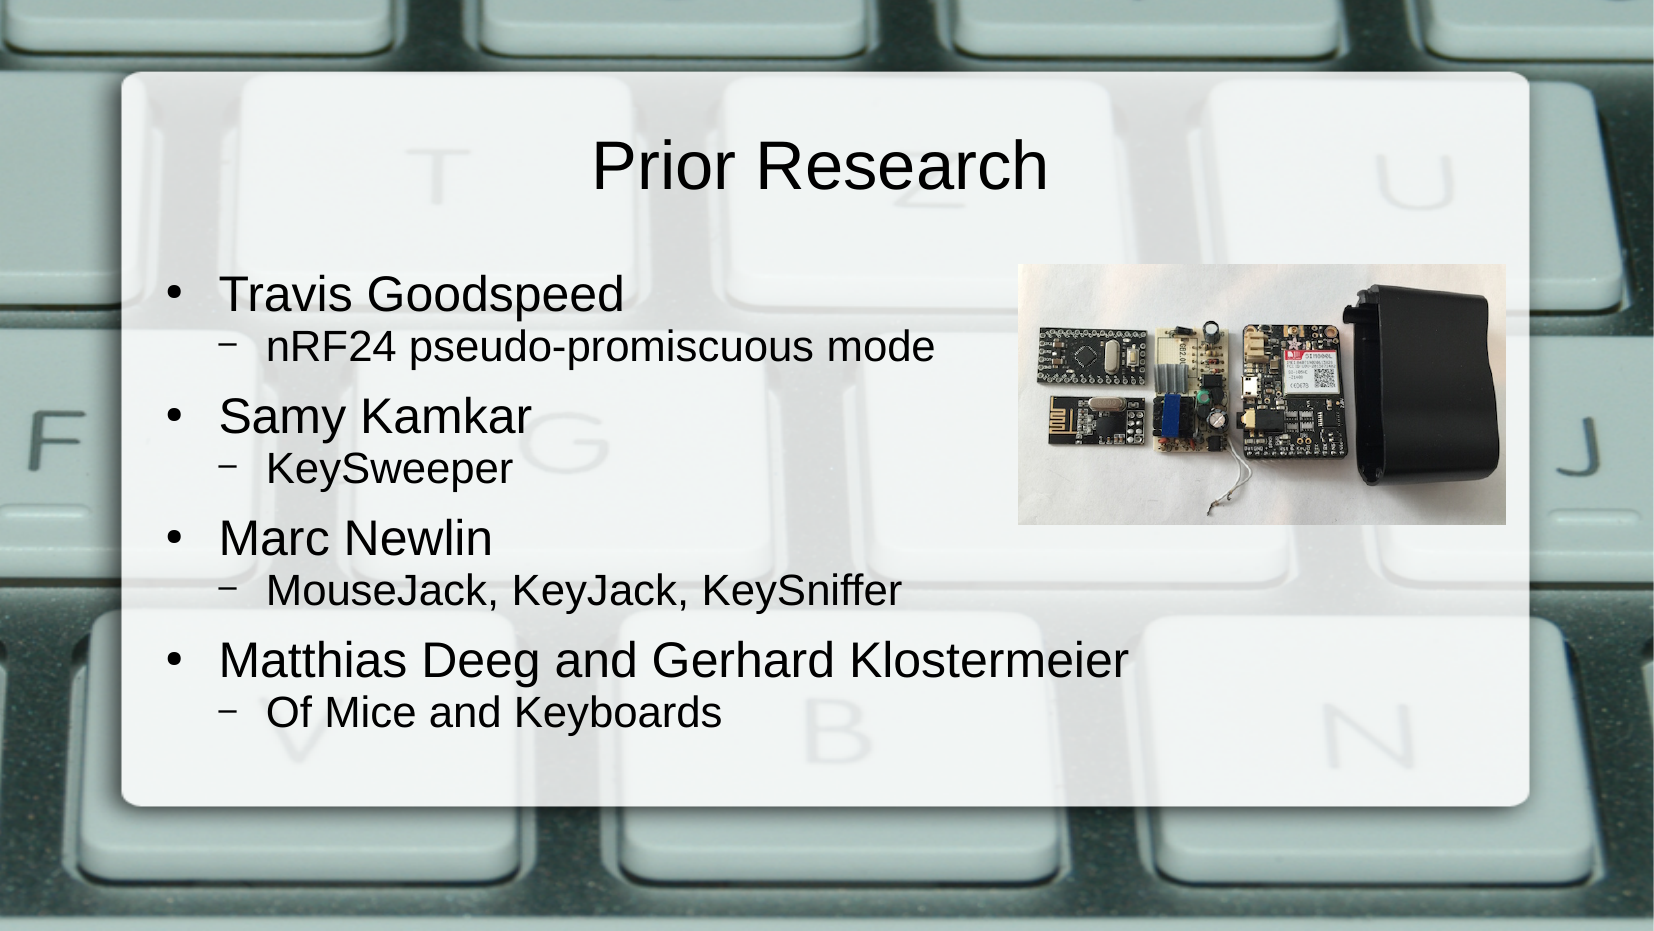

# Prior Research
Travis Goodspeed
nRF24 pseudo-promiscuous mode
Samy Kamkar
KeySweeper
Marc Newlin
MouseJack, KeyJack, KeySniffer
Matthias Deeg and Gerhard Klostermeier
Of Mice and Keyboards